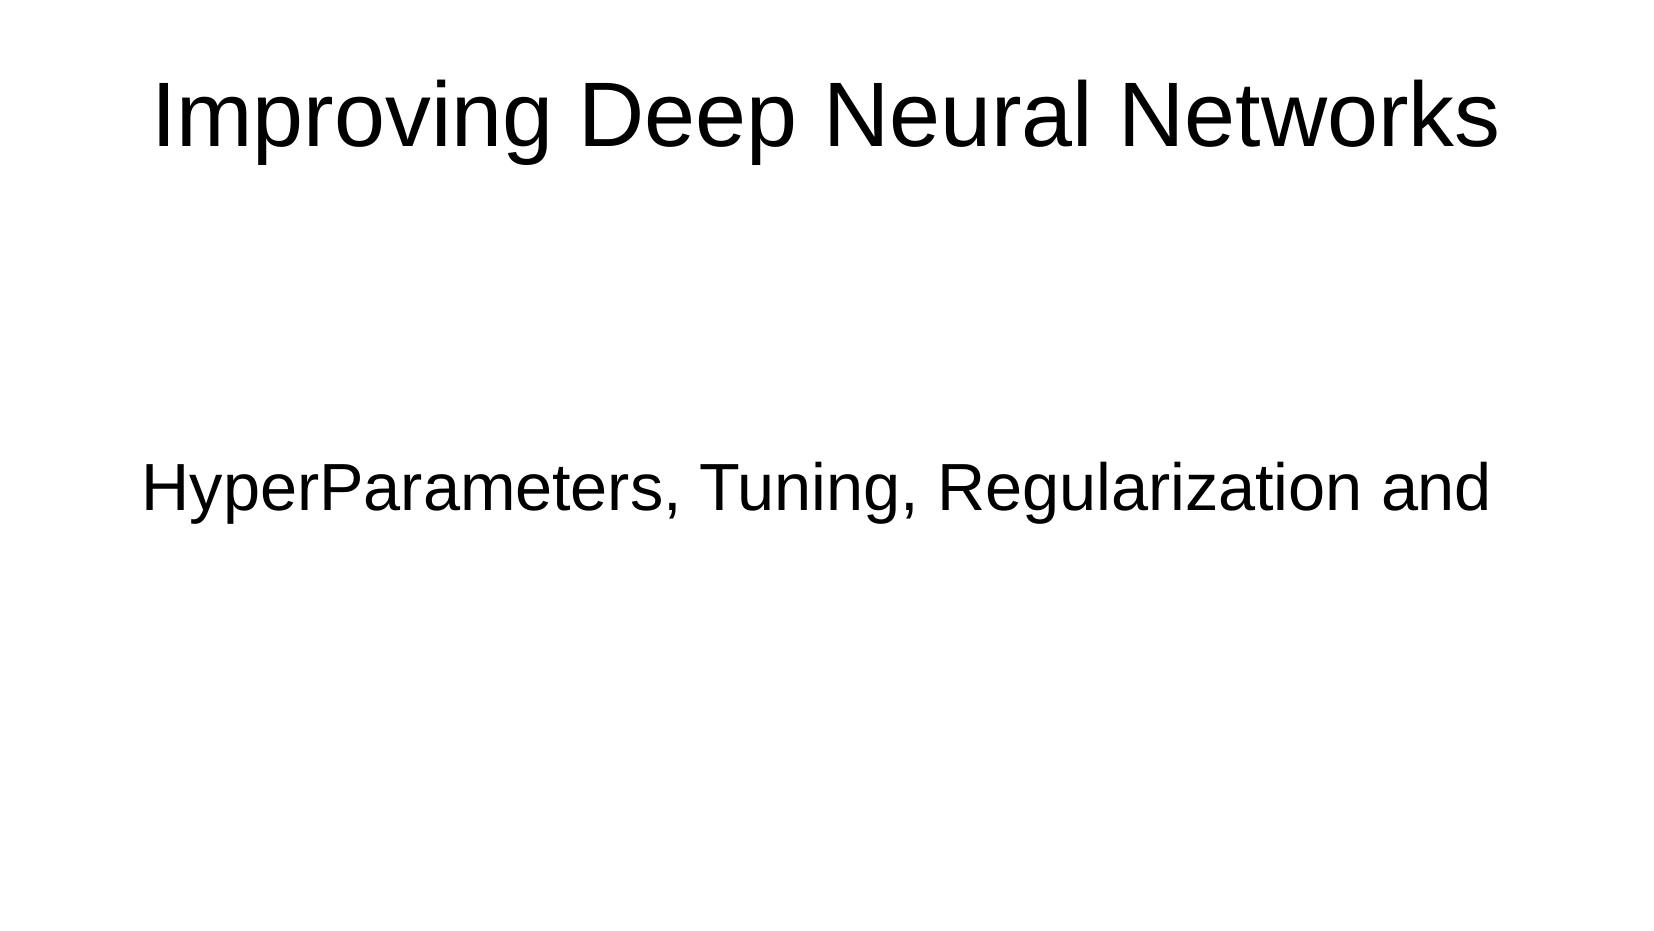

# Improving Deep Neural Networks
HyperParameters, Tuning, Regularization and